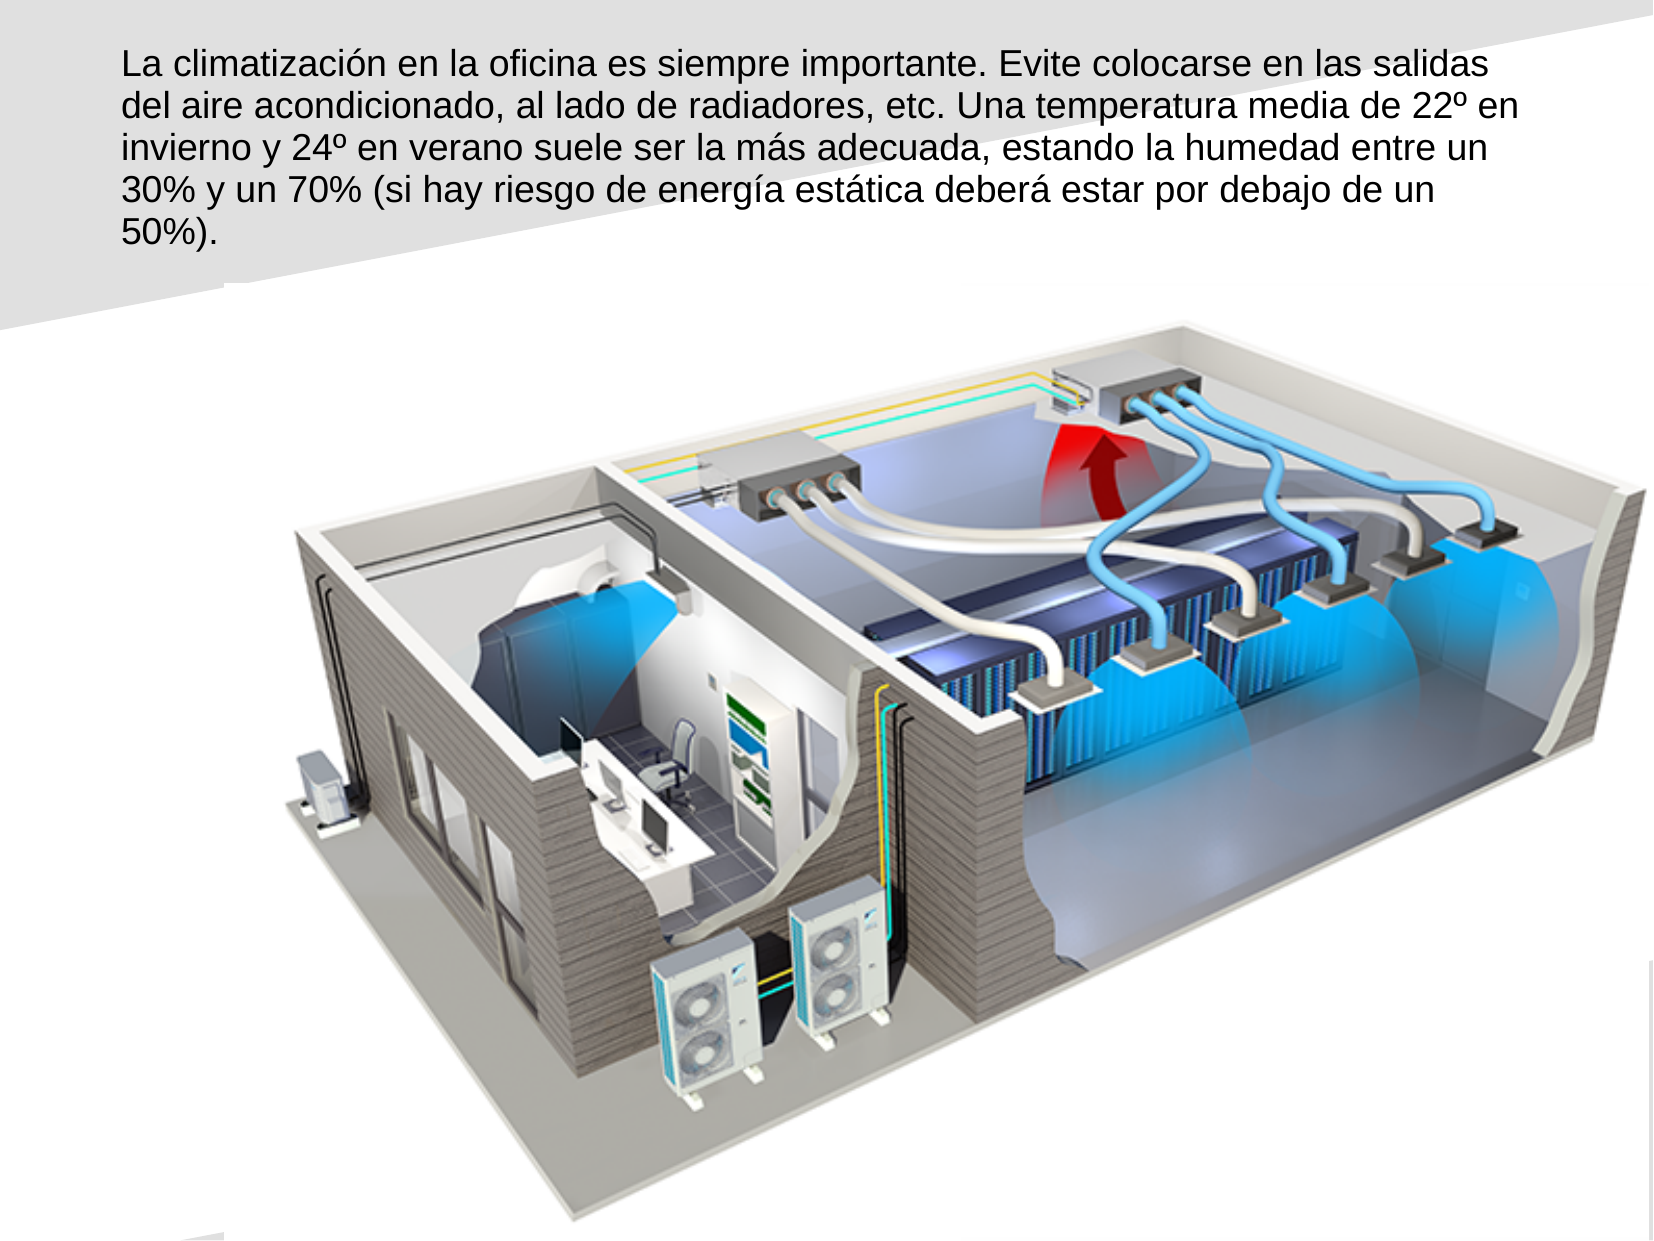

La climatización en la oficina es siempre importante. Evite colocarse en las salidas del aire acondicionado, al lado de radiadores, etc. Una temperatura media de 22º en invierno y 24º en verano suele ser la más adecuada, estando la humedad entre un 30% y un 70% (si hay riesgo de energía estática deberá estar por debajo de un
50%).
6